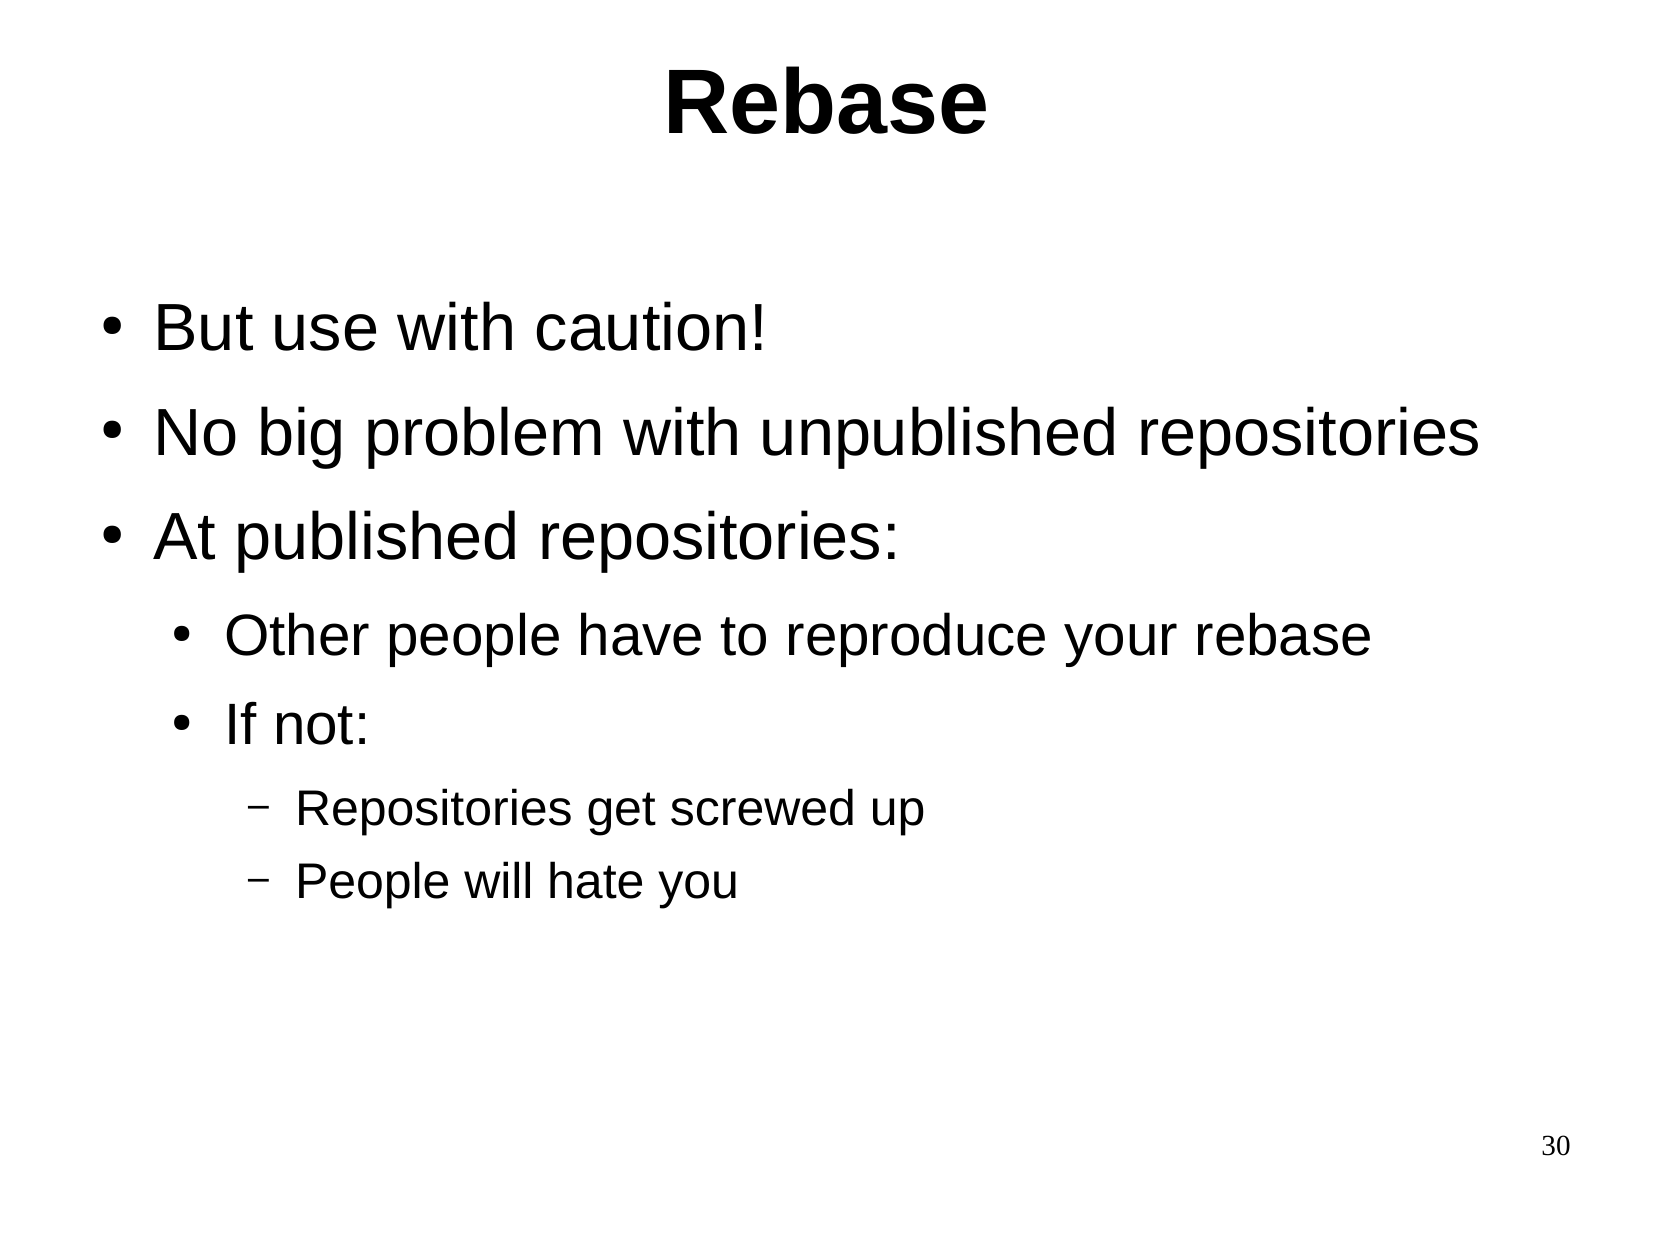

# Rebase
But use with caution!
No big problem with unpublished repositories
At published repositories:
Other people have to reproduce your rebase
If not:
Repositories get screwed up
People will hate you
30